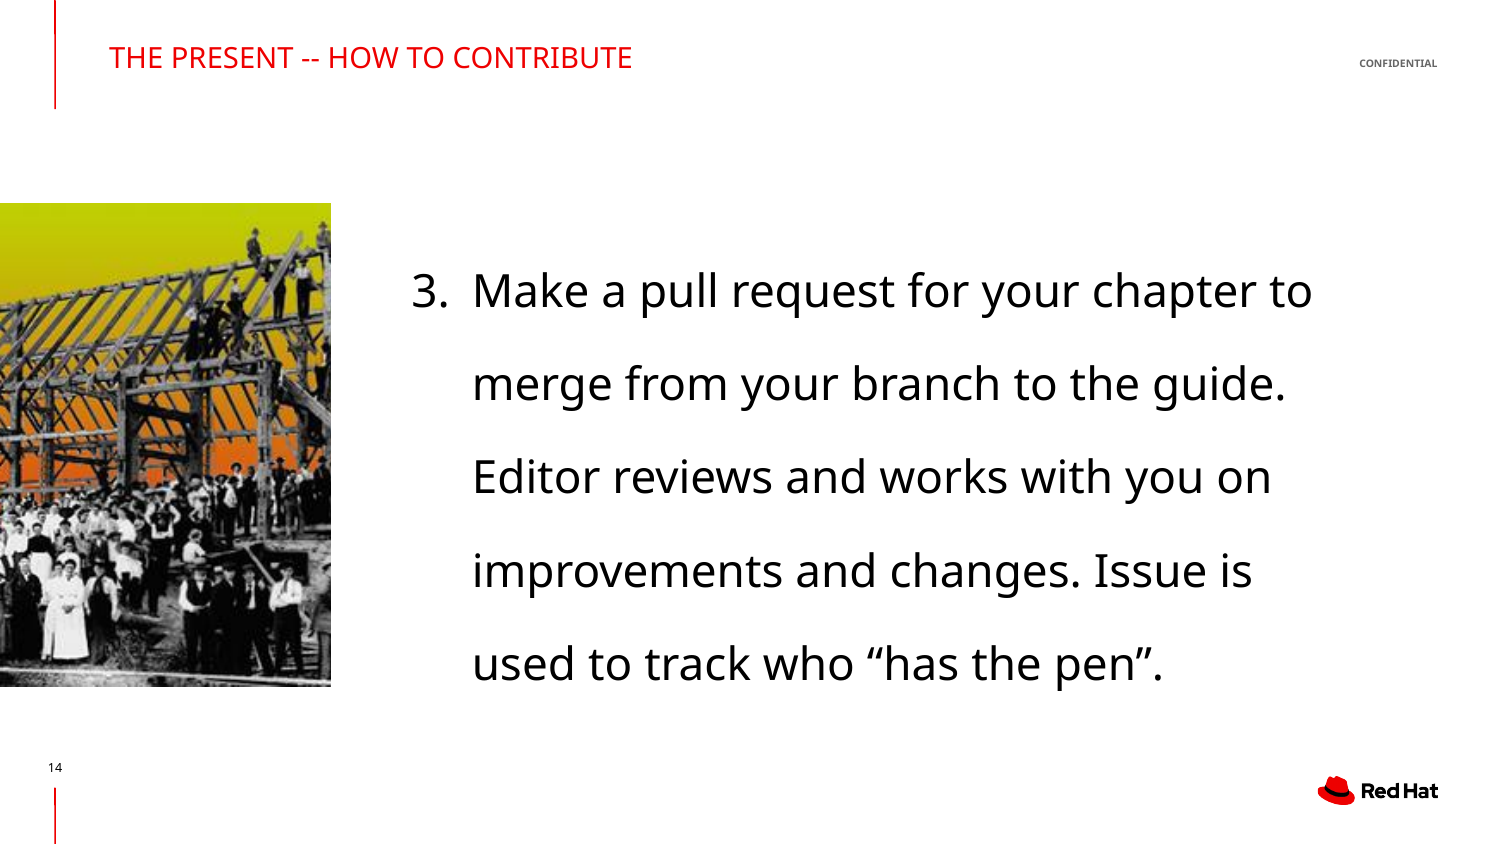

# THE PRESENT -- HOW TO CONTRIBUTE
Make a pull request for your chapter to merge from your branch to the guide.
Editor reviews and works with you on improvements and changes. Issue is used to track who “has the pen”.